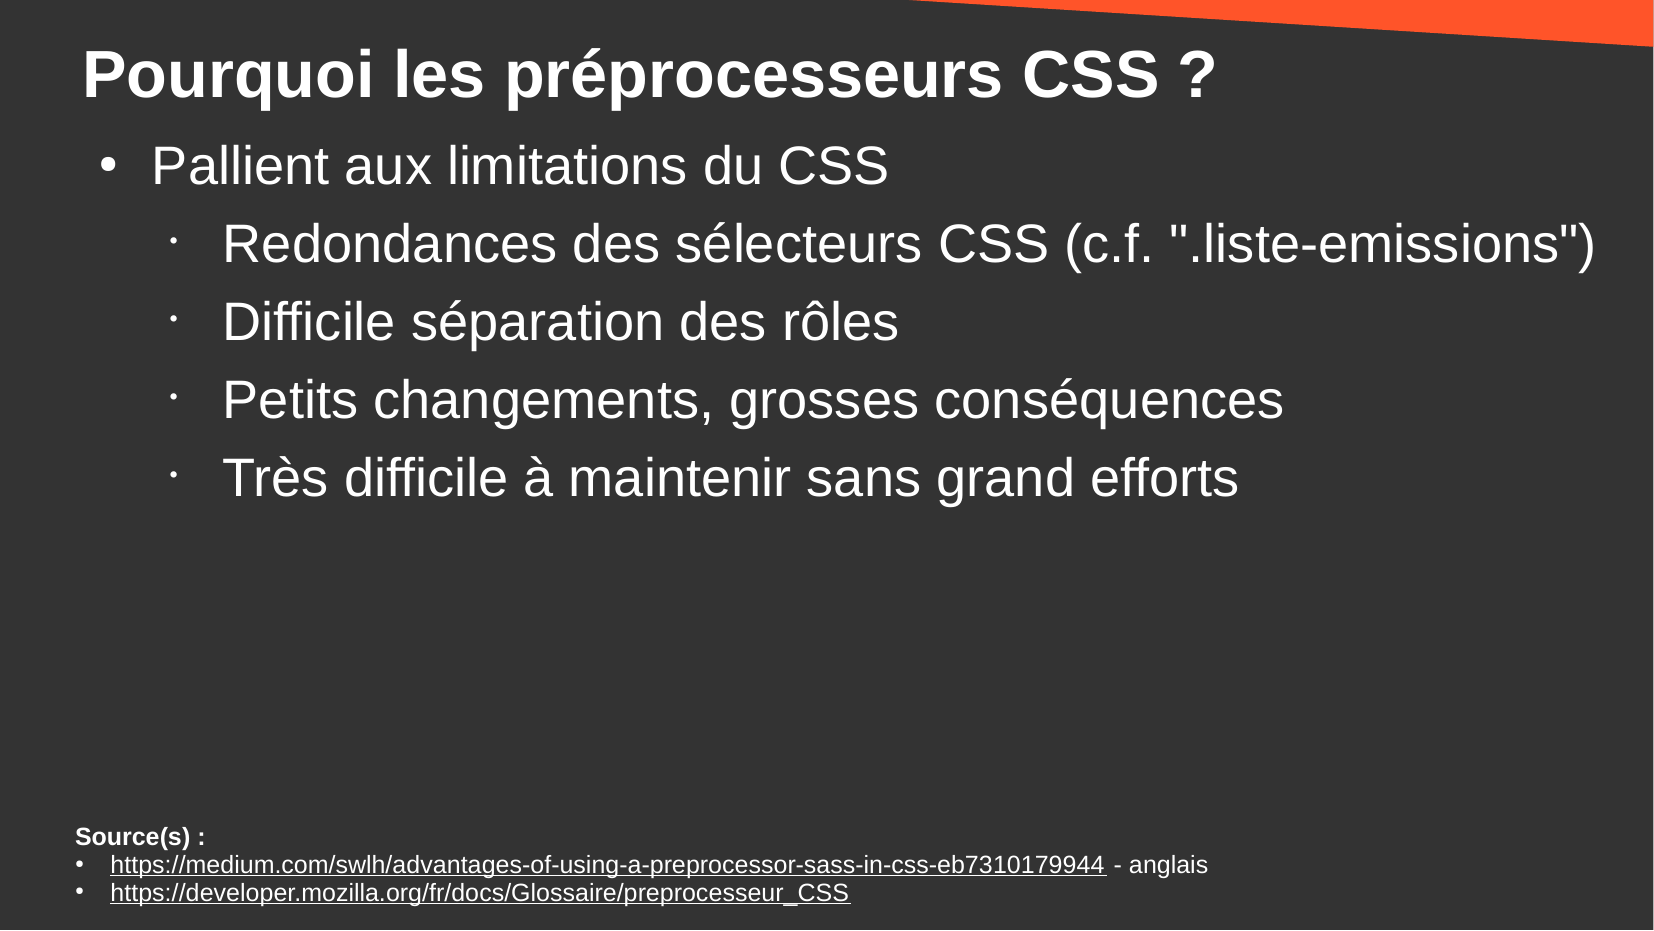

# Pourquoi les préprocesseurs CSS ?
Pallient aux limitations du CSS
Redondances des sélecteurs CSS (c.f. ".liste-emissions")
Difficile séparation des rôles
Petits changements, grosses conséquences
Très difficile à maintenir sans grand efforts
Source(s) :
https://medium.com/swlh/advantages-of-using-a-preprocessor-sass-in-css-eb7310179944 - anglais
https://developer.mozilla.org/fr/docs/Glossaire/preprocesseur_CSS